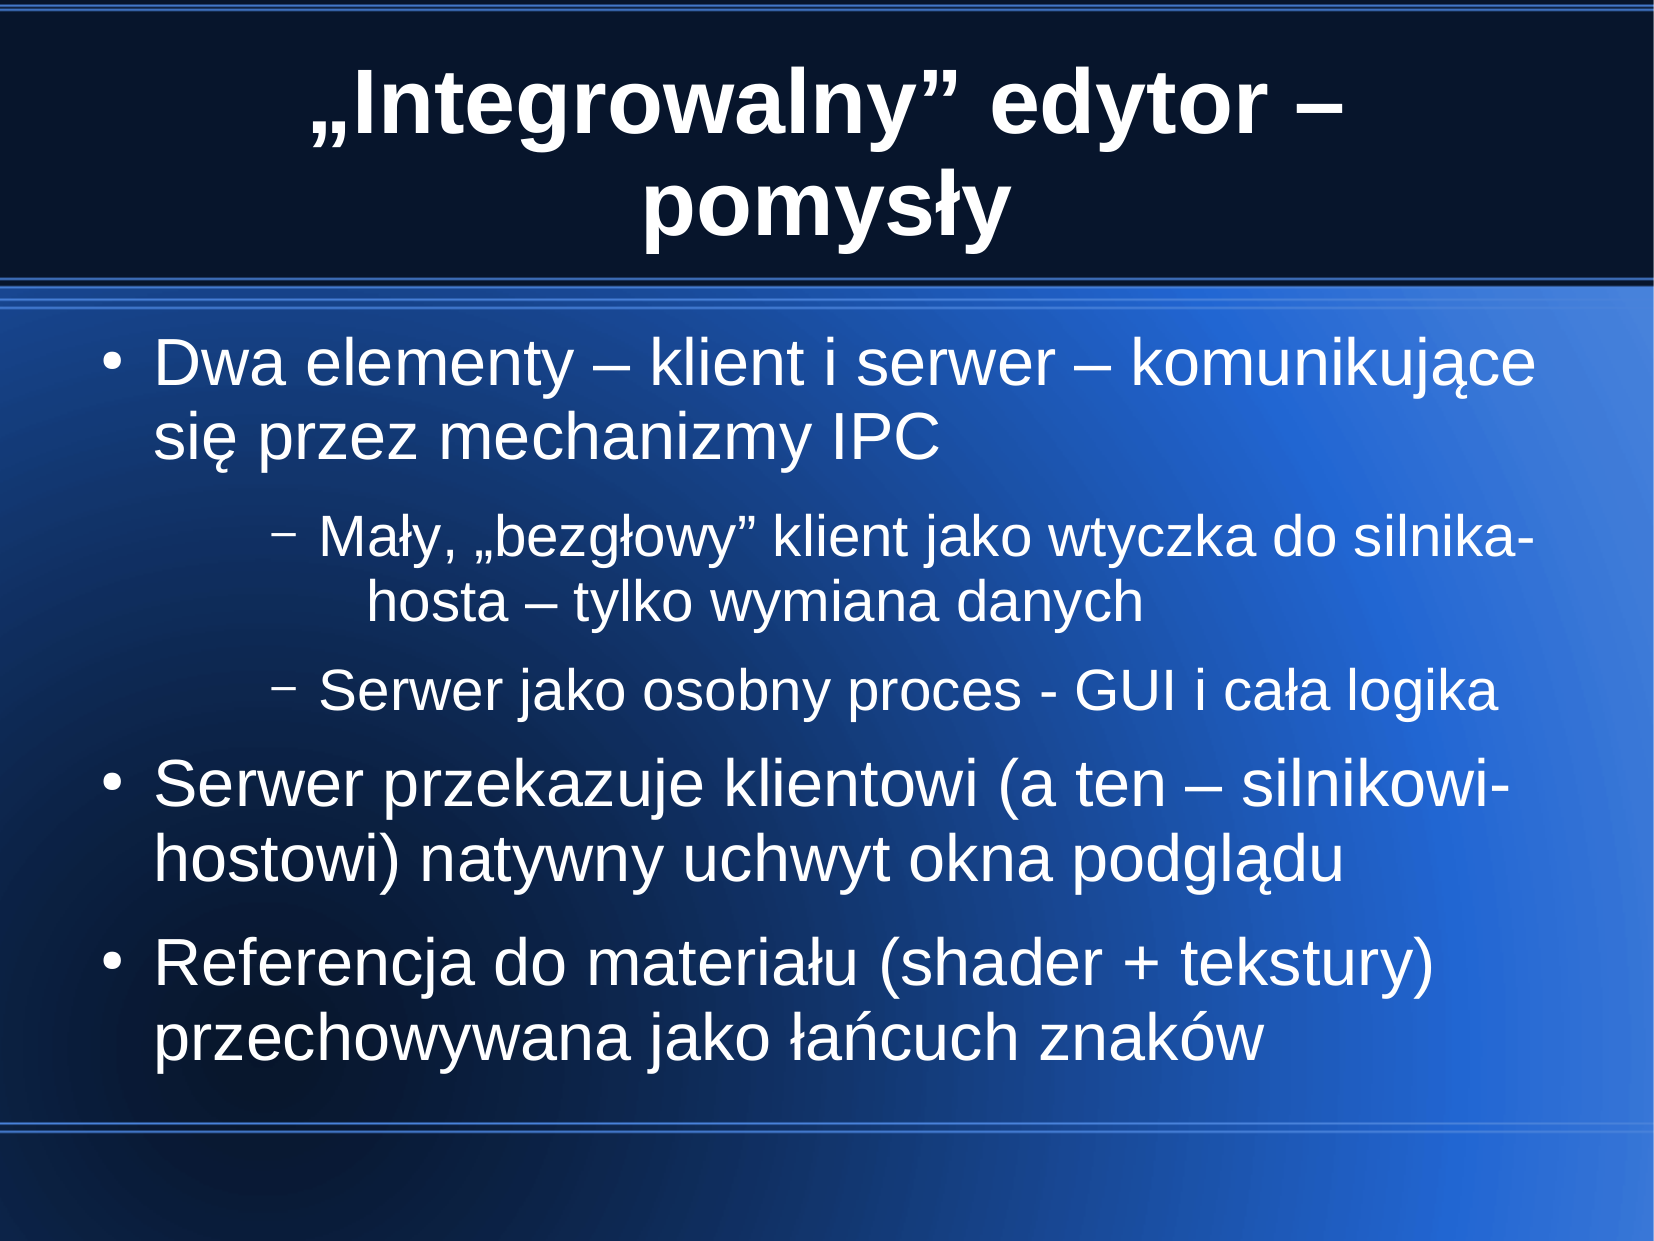

# „Integrowalny” edytor – pomysły
Dwa elementy – klient i serwer – komunikujące się przez mechanizmy IPC
Mały, „bezgłowy” klient jako wtyczka do silnika-hosta – tylko wymiana danych
Serwer jako osobny proces - GUI i cała logika
Serwer przekazuje klientowi (a ten – silnikowi-hostowi) natywny uchwyt okna podglądu
Referencja do materiału (shader + tekstury) przechowywana jako łańcuch znaków